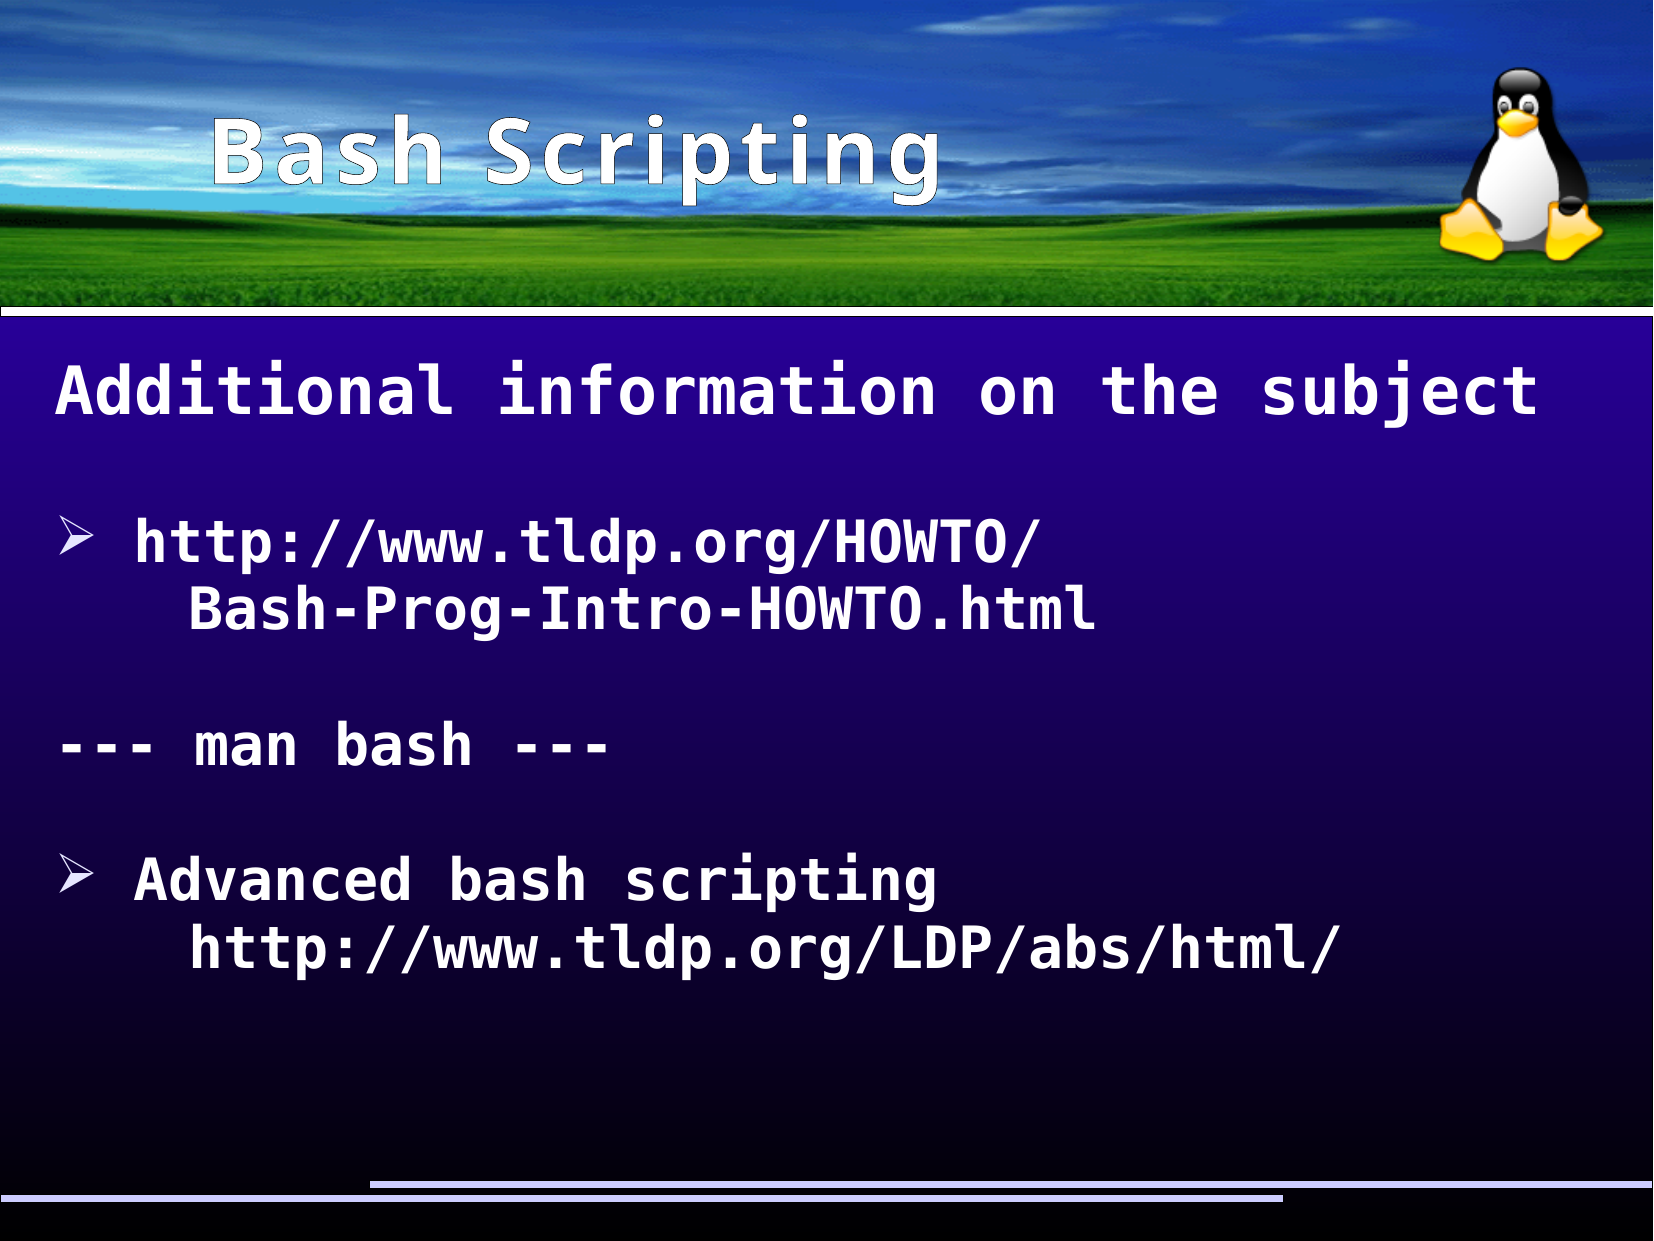

# Bash Scripting
Additional information on the subject
 http://www.tldp.org/HOWTO/
 Bash-Prog-Intro-HOWTO.html
--- man bash ---
 Advanced bash scripting
 http://www.tldp.org/LDP/abs/html/